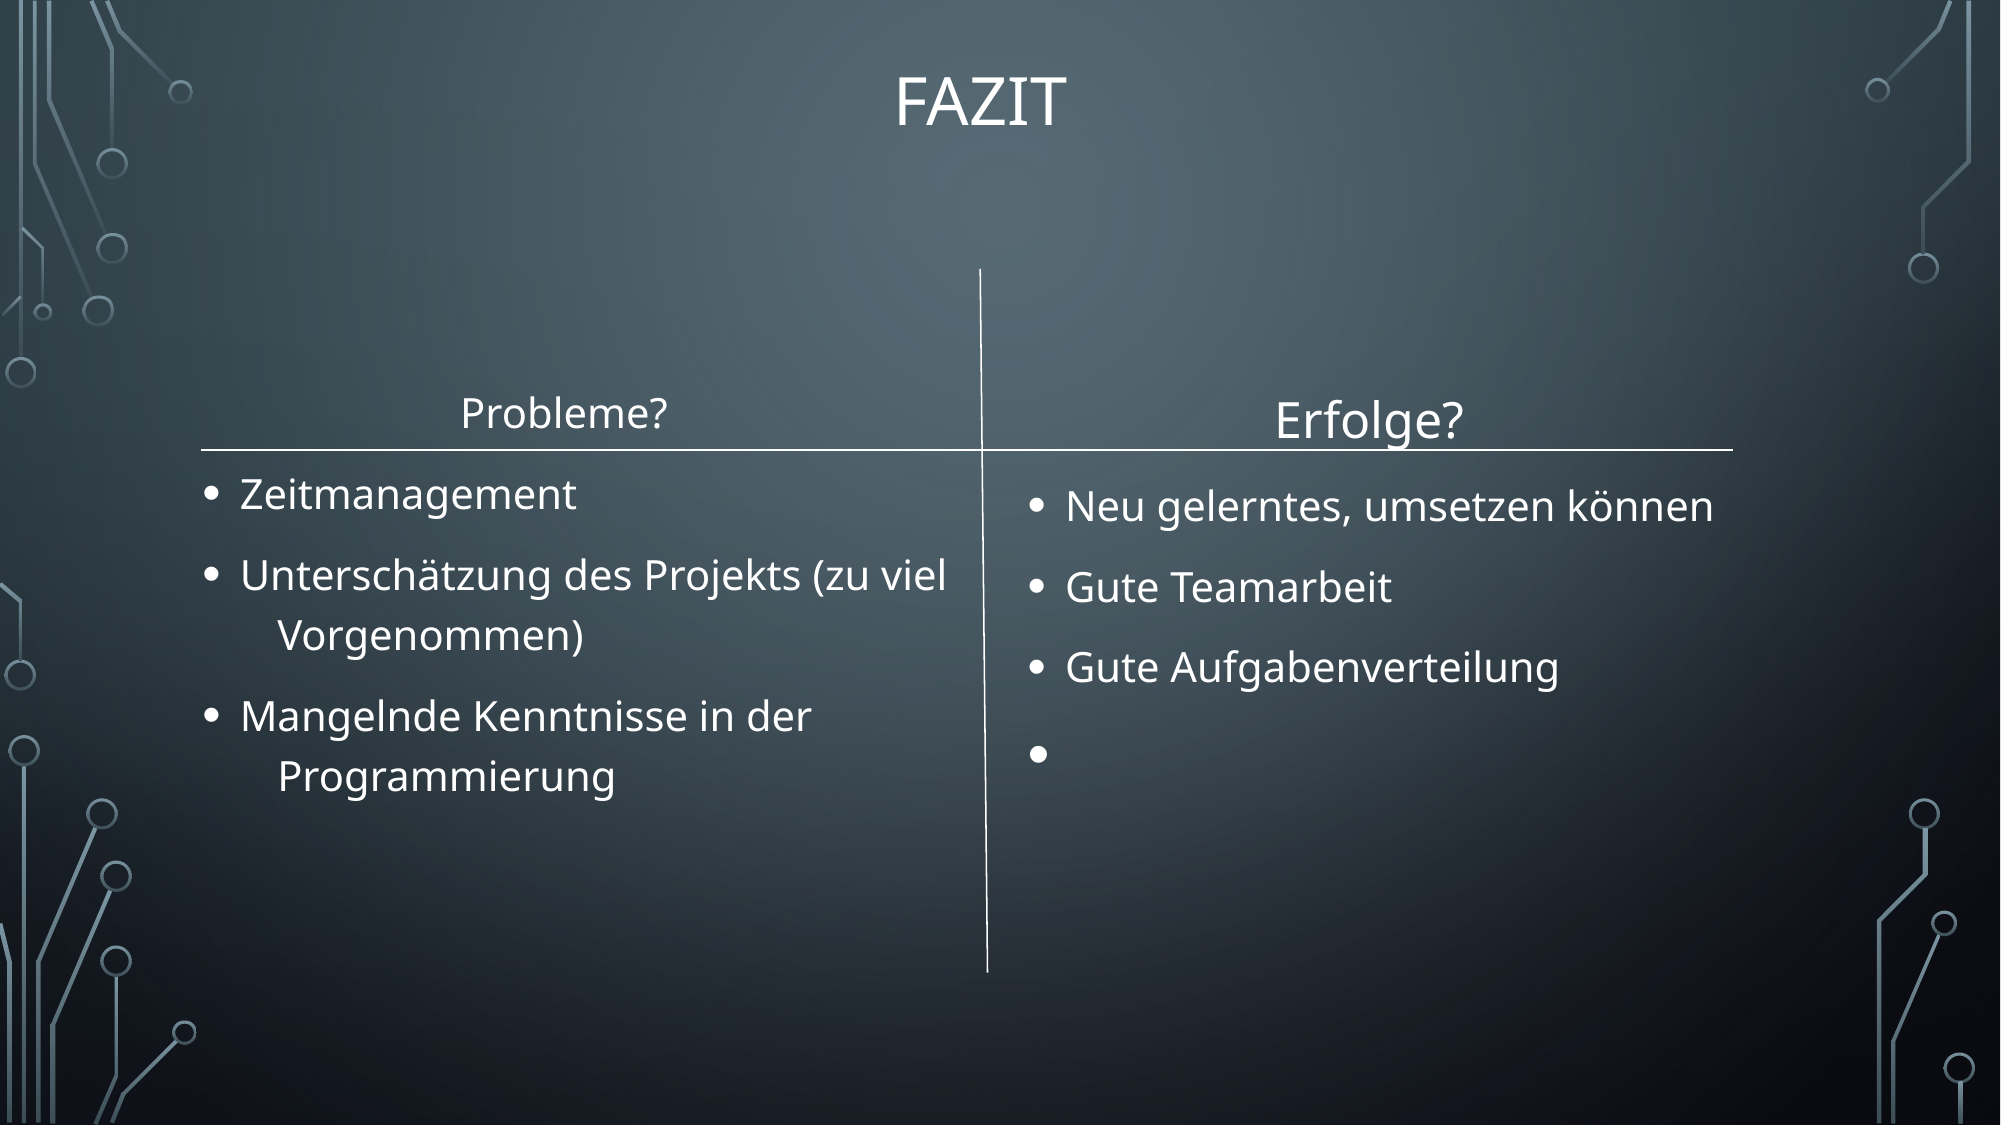

# FAZIT
 Probleme?
Zeitmanagement
Unterschätzung des Projekts (zu viel Vorgenommen)
Mangelnde Kenntnisse in der Programmierung
 Erfolge?
Neu gelerntes, umsetzen können
Gute Teamarbeit
Gute Aufgabenverteilung